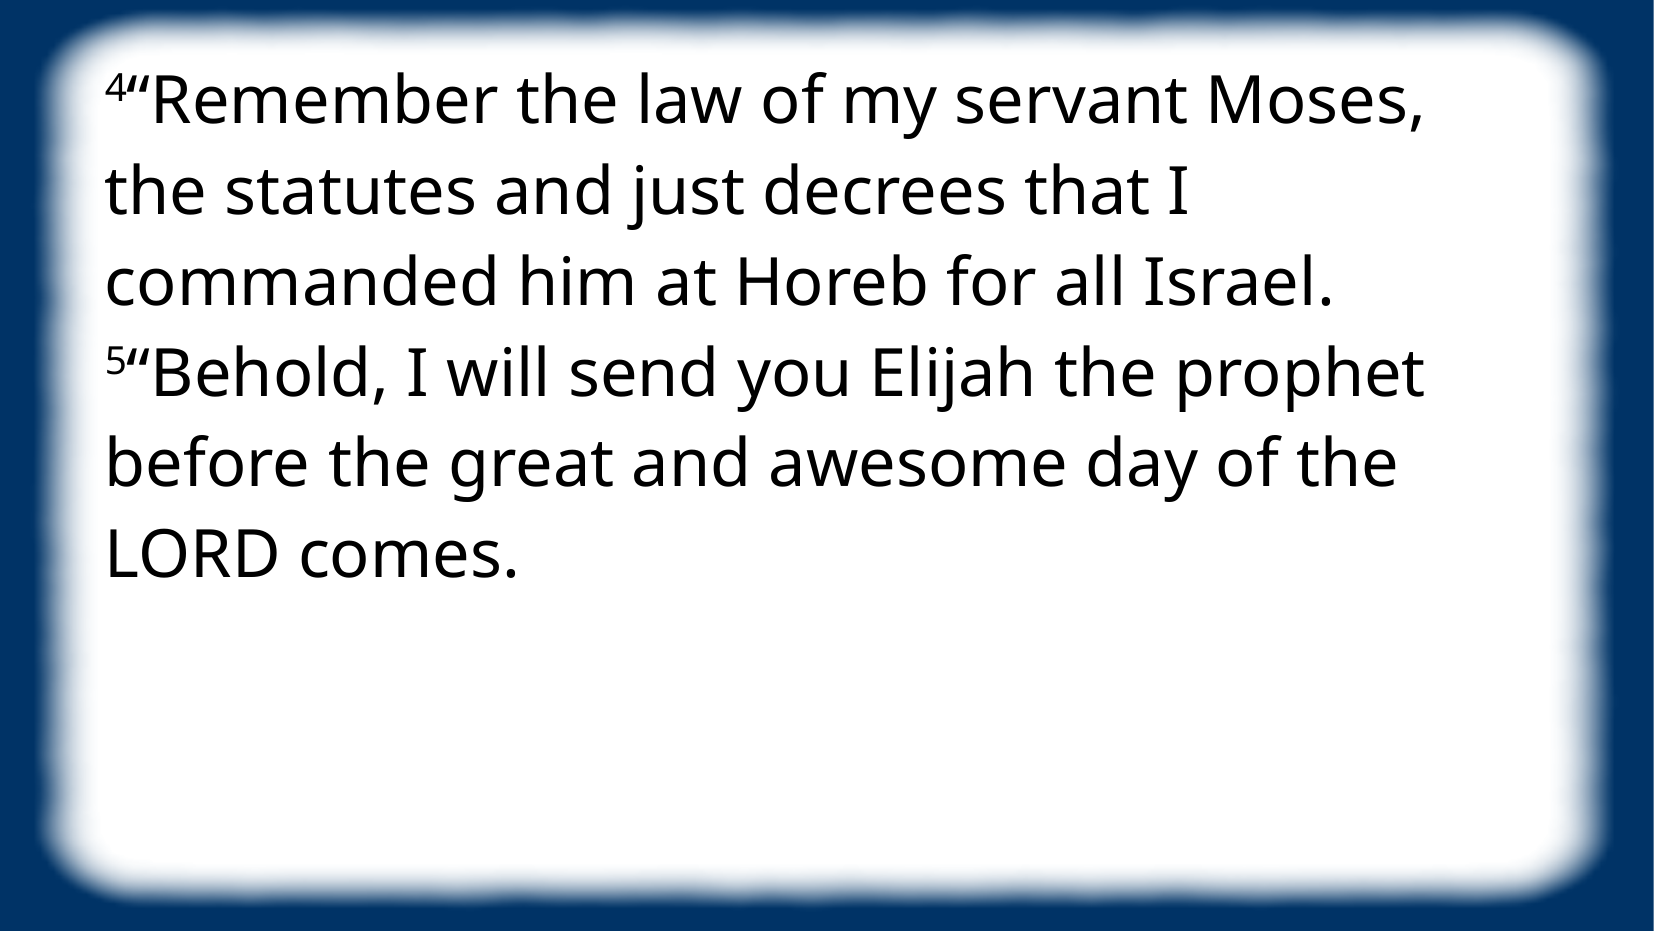

4“Remember the law of my servant Moses, the statutes and just decrees that I commanded him at Horeb for all Israel.
5“Behold, I will send you Elijah the prophet before the great and awesome day of the LORD comes.